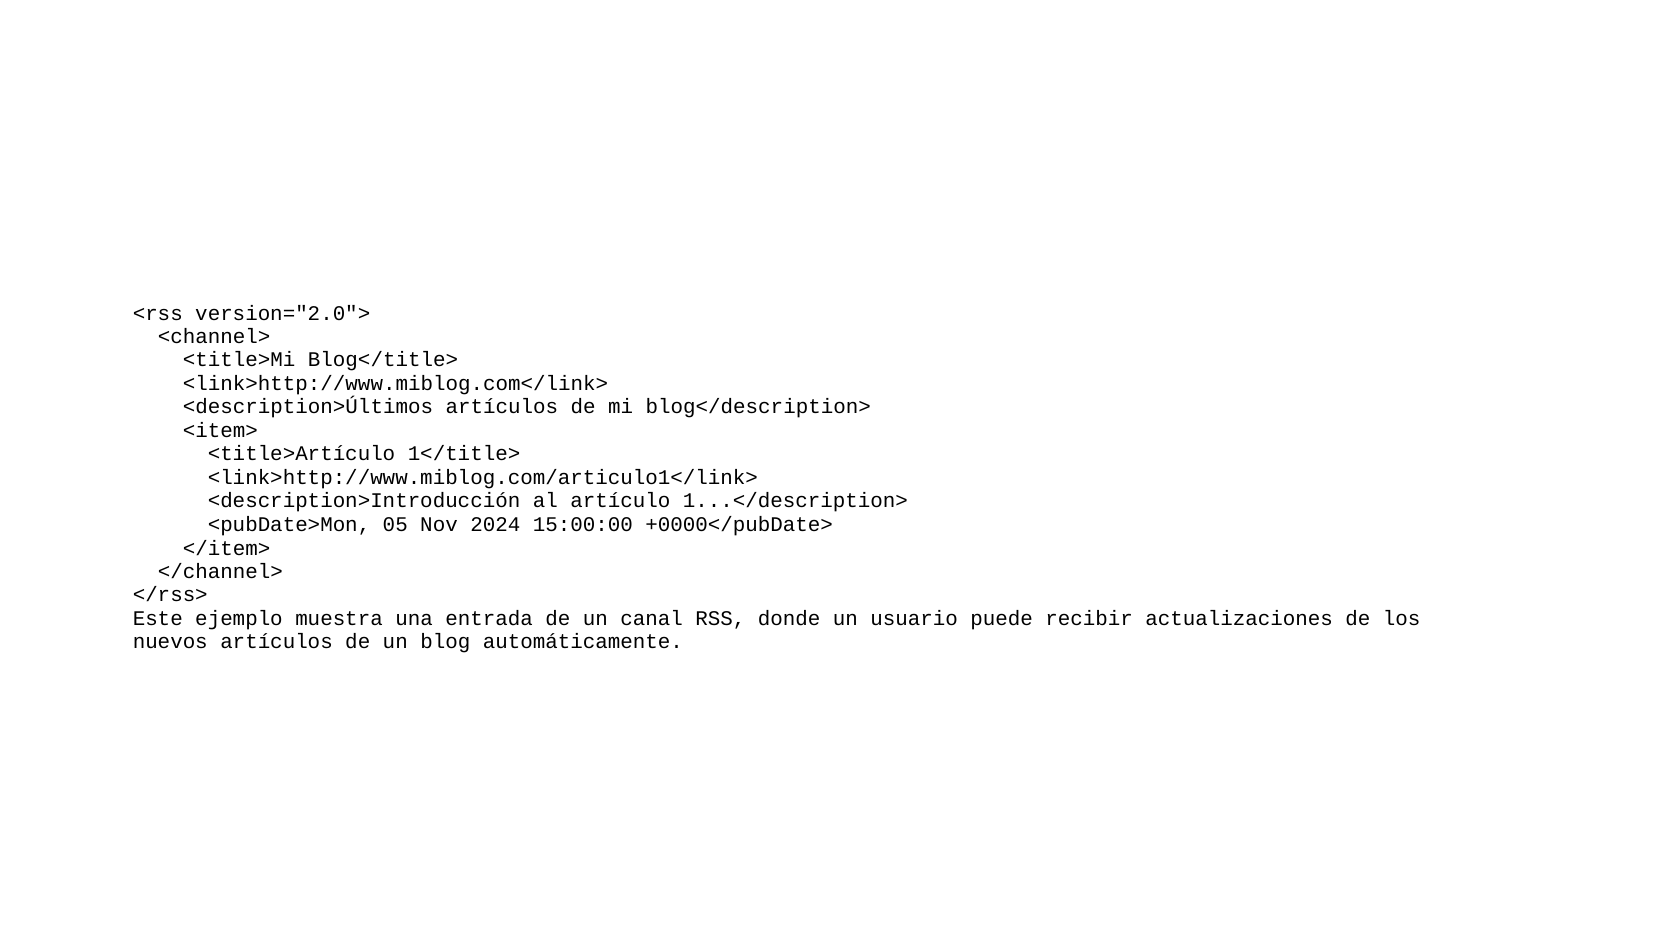

<rss version="2.0">
 <channel>
 <title>Mi Blog</title>
 <link>http://www.miblog.com</link>
 <description>Últimos artículos de mi blog</description>
 <item>
 <title>Artículo 1</title>
 <link>http://www.miblog.com/articulo1</link>
 <description>Introducción al artículo 1...</description>
 <pubDate>Mon, 05 Nov 2024 15:00:00 +0000</pubDate>
 </item>
 </channel>
</rss>
Este ejemplo muestra una entrada de un canal RSS, donde un usuario puede recibir actualizaciones de los nuevos artículos de un blog automáticamente.